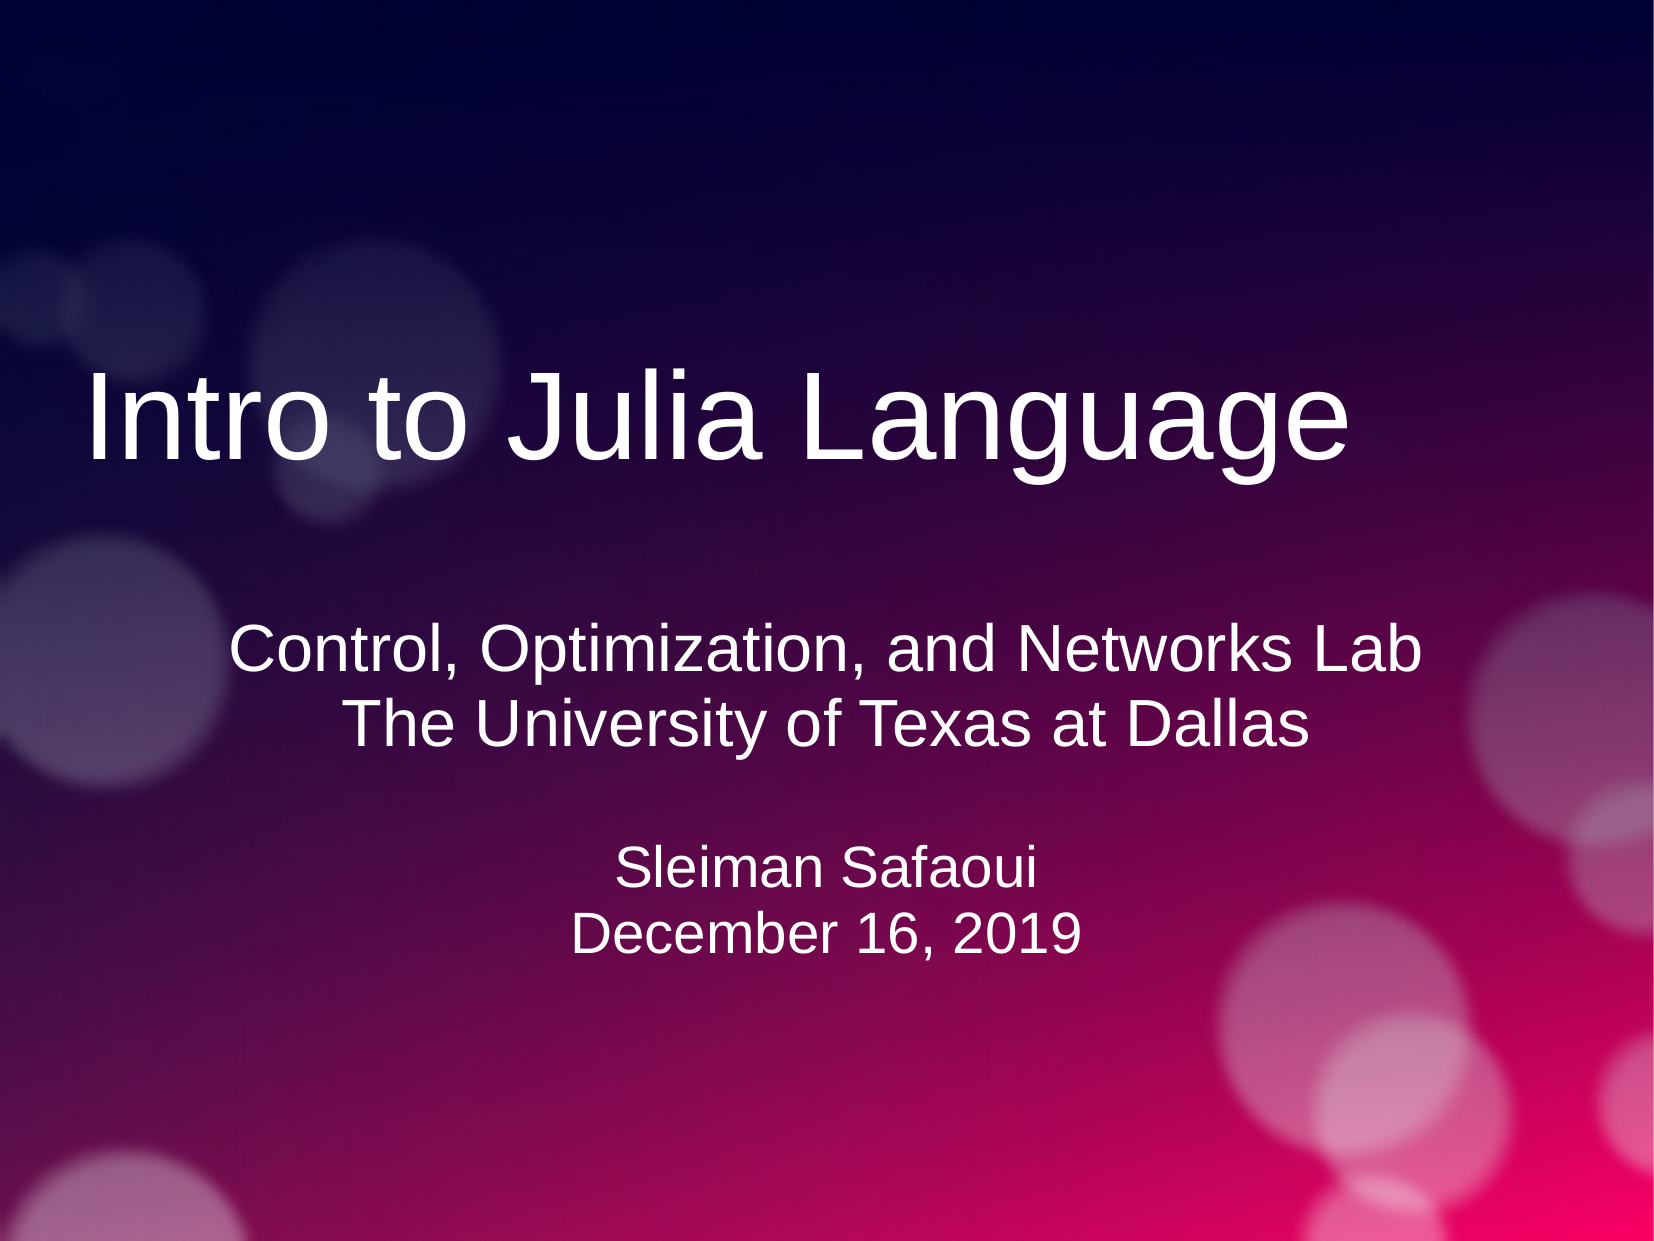

# Intro to Julia Language
Control, Optimization, and Networks Lab
The University of Texas at Dallas
Sleiman Safaoui
December 16, 2019